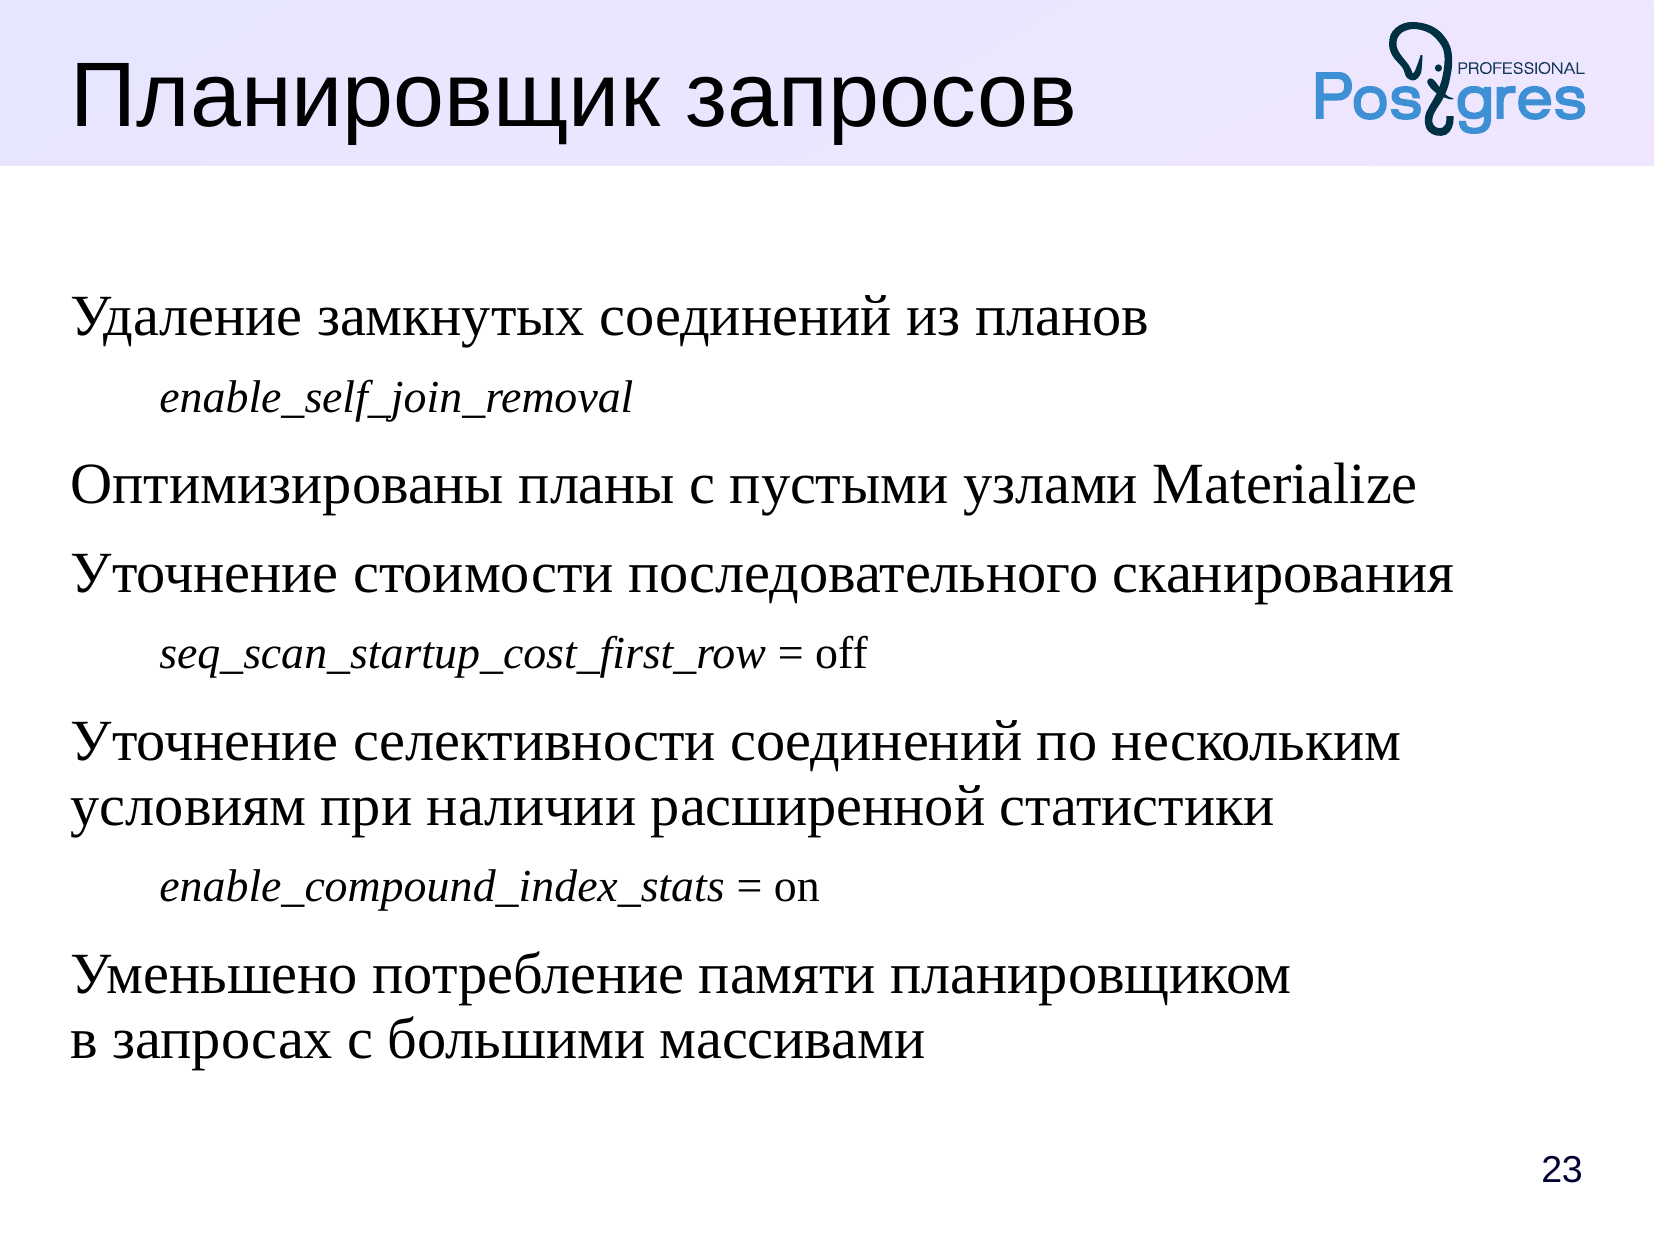

# Планировщик запросов
Удаление замкнутых соединений из планов
enable_self_join_removal
Оптимизированы планы с пустыми узлами Materialize
Уточнение стоимости последовательного сканирования
seq_scan_startup_cost_first_row = off
Уточнение селективности соединений по нескольким условиям при наличии расширенной статистики
enable_compound_index_stats = on
Уменьшено потребление памяти планировщиком
в запросах с большими массивами